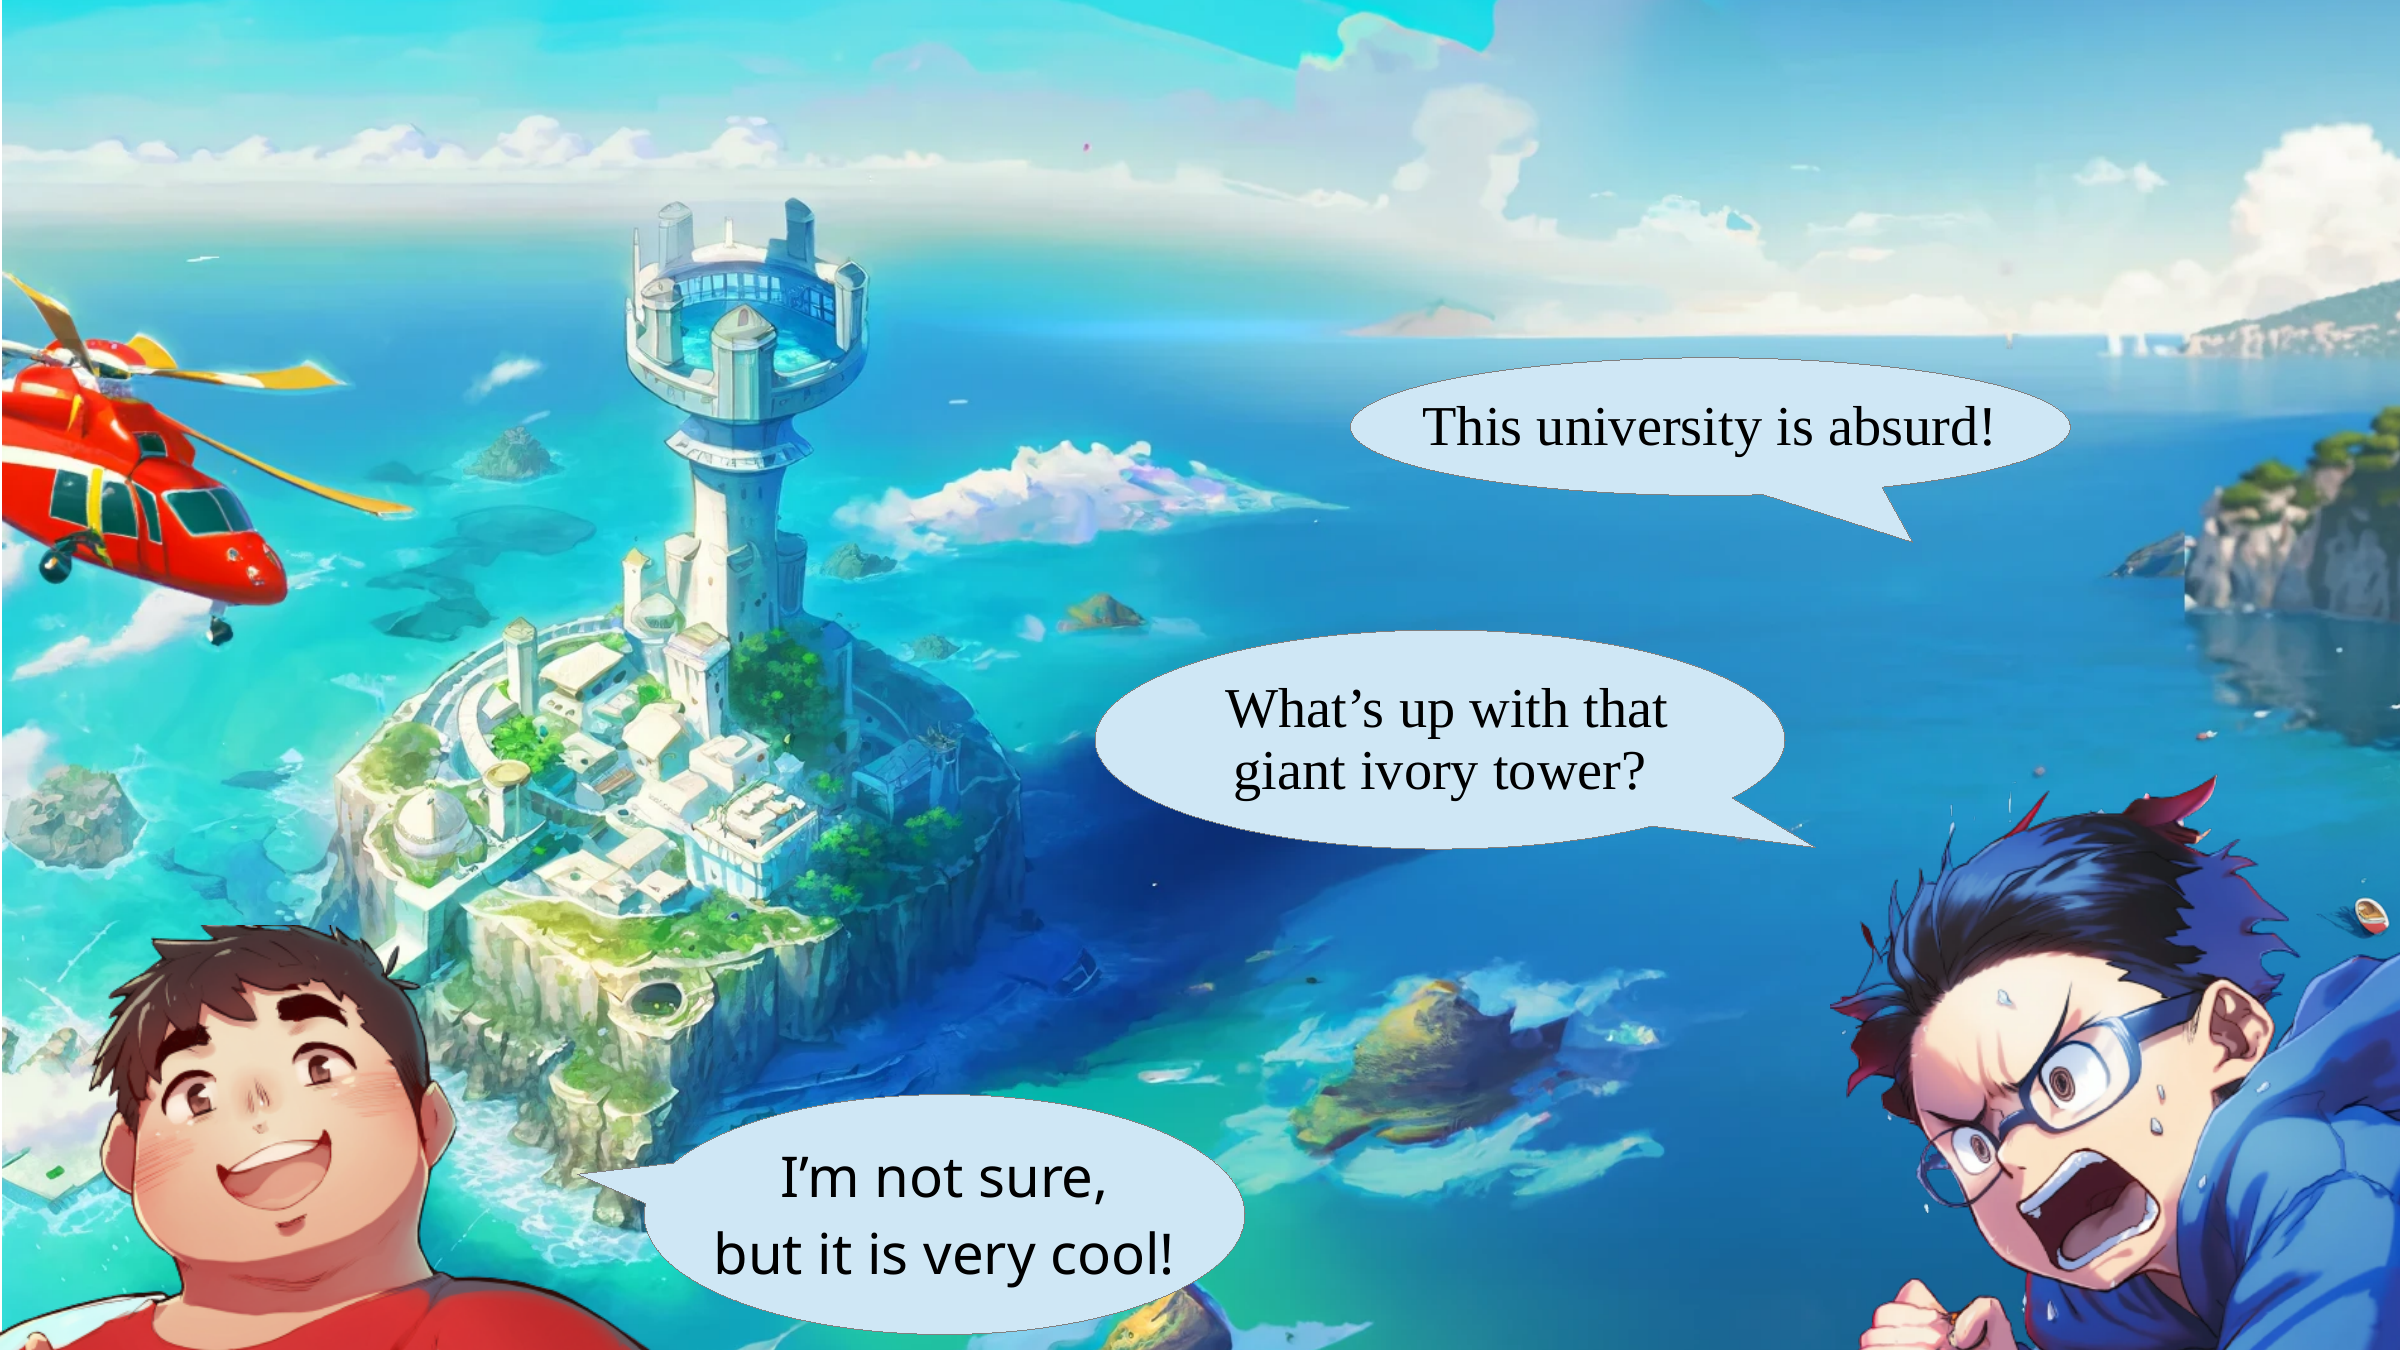

This university is absurd!
 What’s up with that
giant ivory tower?
I’m not sure,
but it is very cool!